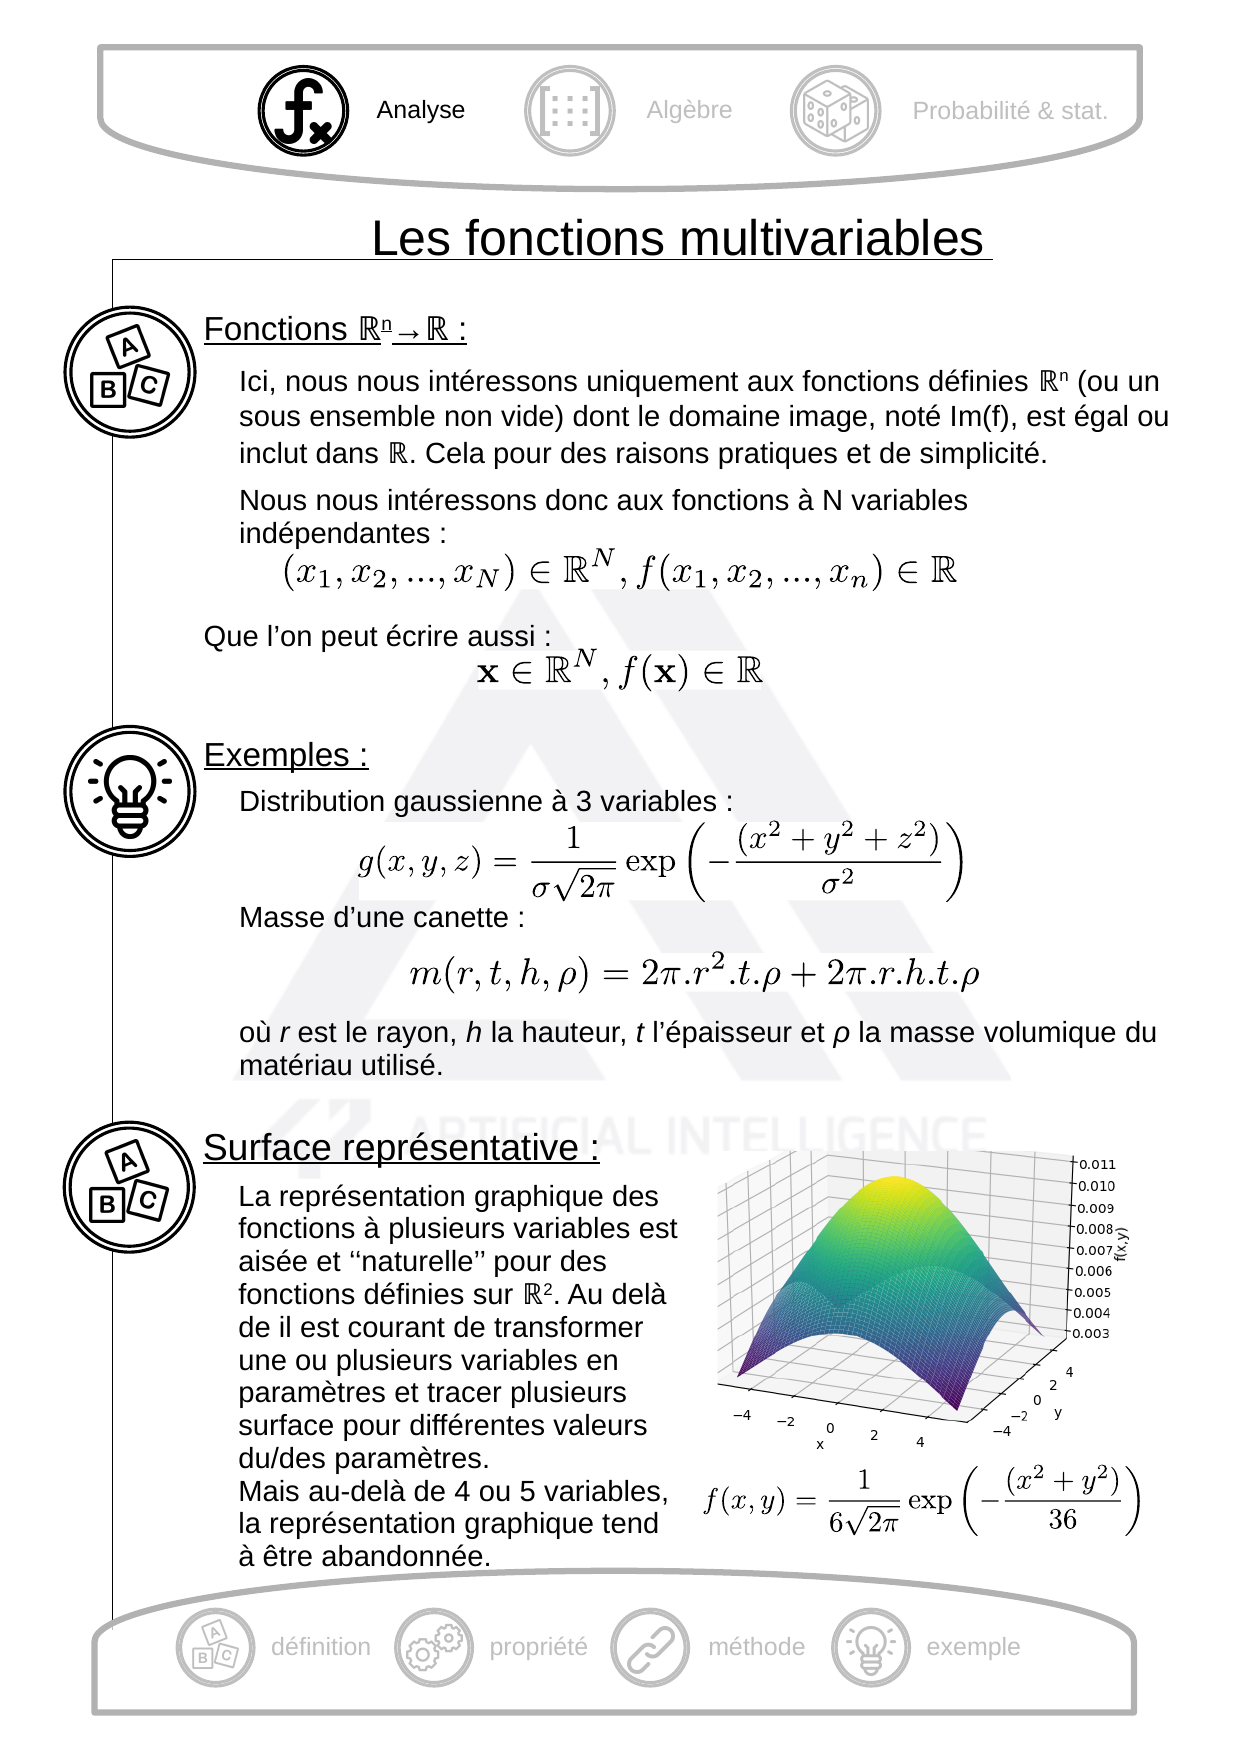

Algèbre
Analyse
Probabilité & stat.
Les fonctions multivariables
Fonctions ℝn→ℝ :
Ici, nous nous intéressons uniquement aux fonctions définies ℝn (ou un sous ensemble non vide) dont le domaine image, noté Im(f), est égal ou inclut dans ℝ. Cela pour des raisons pratiques et de simplicité.
Nous nous intéressons donc aux fonctions à N variables indépendantes :
Que l’on peut écrire aussi :
Exemples :
Distribution gaussienne à 3 variables :
Masse d’une canette :
où r est le rayon, h la hauteur, t l’épaisseur et ρ la masse volumique du matériau utilisé.
Surface représentative :
La représentation graphique des fonctions à plusieurs variables est aisée et ‘‘naturelle’’ pour des fonctions définies sur ℝ2. Au delà de il est courant de transformer une ou plusieurs variables en paramètres et tracer plusieurs surface pour différentes valeurs du/des paramètres.
Mais au-delà de 4 ou 5 variables, la représentation graphique tend à être abandonnée.
définition
propriété
exemple
méthode